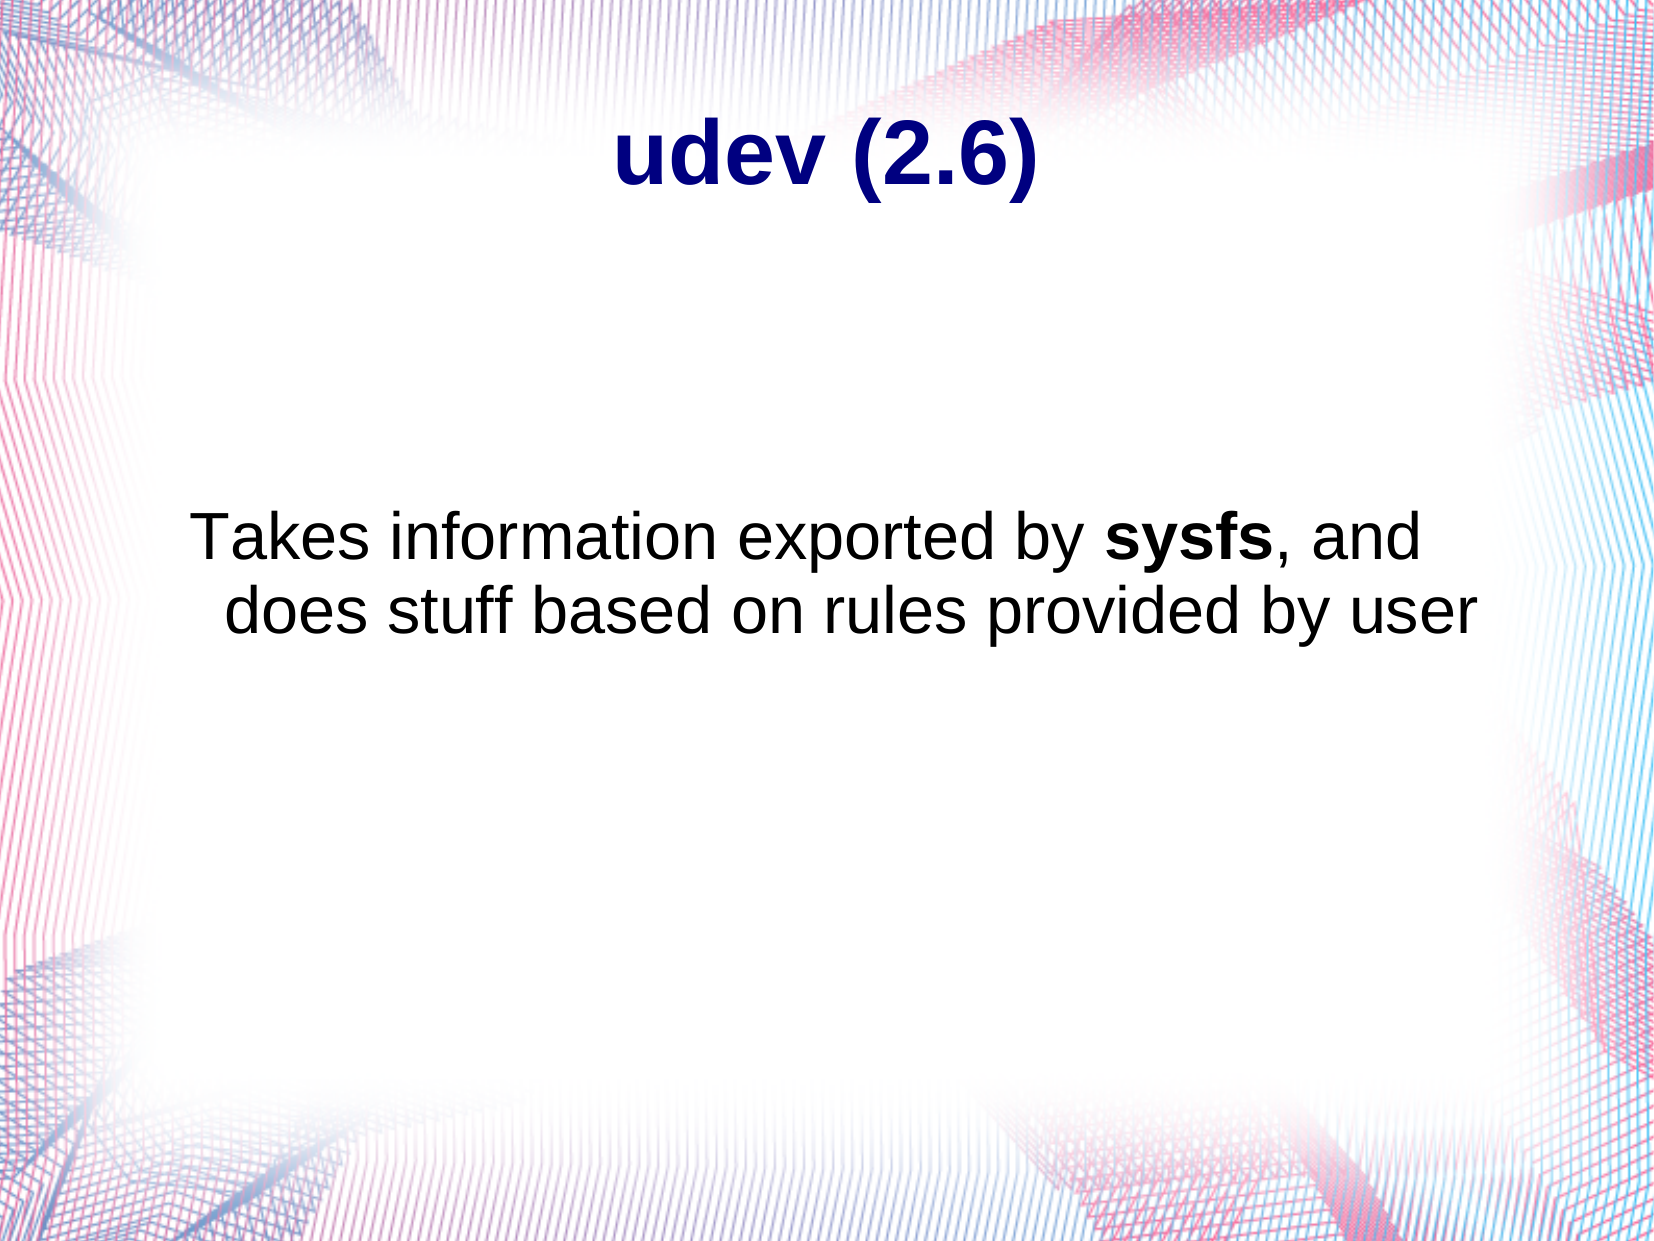

# udev (2.6)
 Takes information exported by sysfs, and does stuff based on rules provided by user